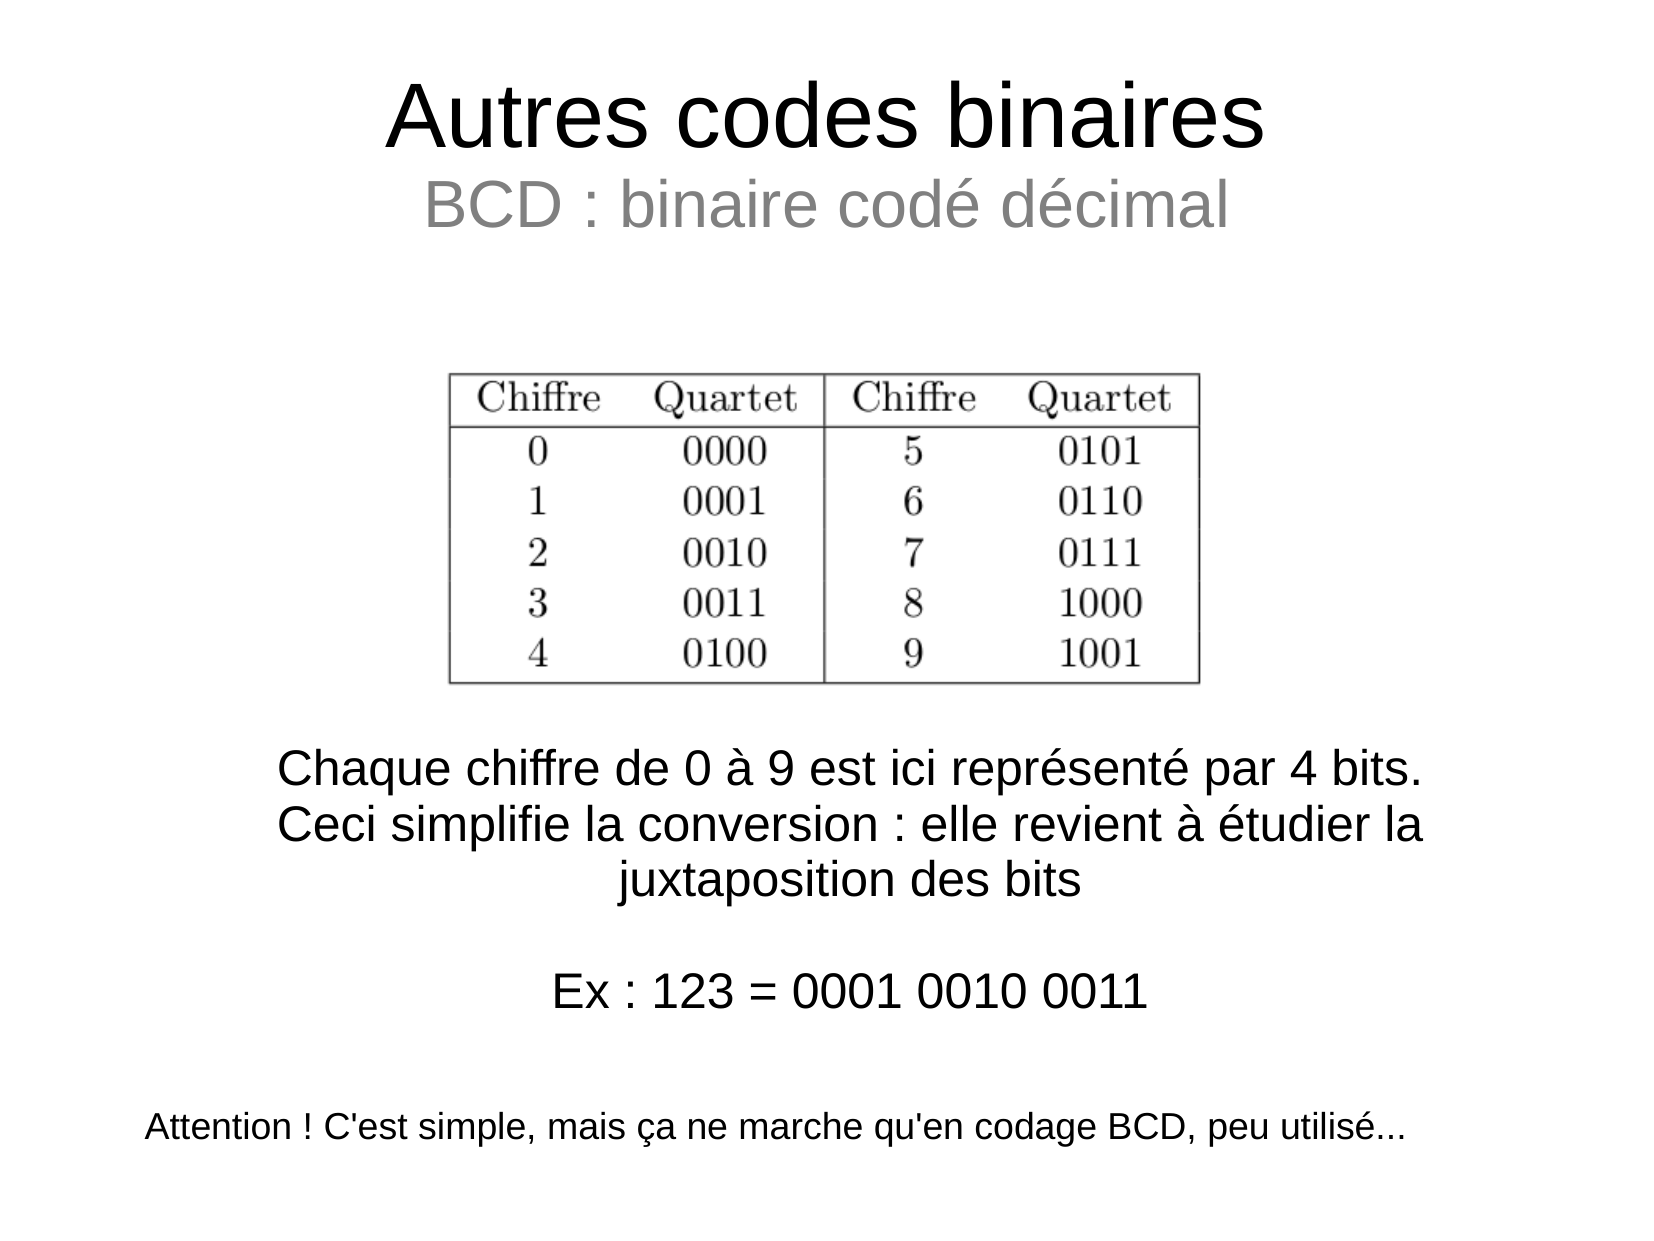

# Autres codes binaires BCD : binaire codé décimal
Chaque chiffre de 0 à 9 est ici représenté par 4 bits.
Ceci simplifie la conversion : elle revient à étudier la juxtaposition des bits
Ex : 123 = 0001 0010 0011
Attention ! C'est simple, mais ça ne marche qu'en codage BCD, peu utilisé...